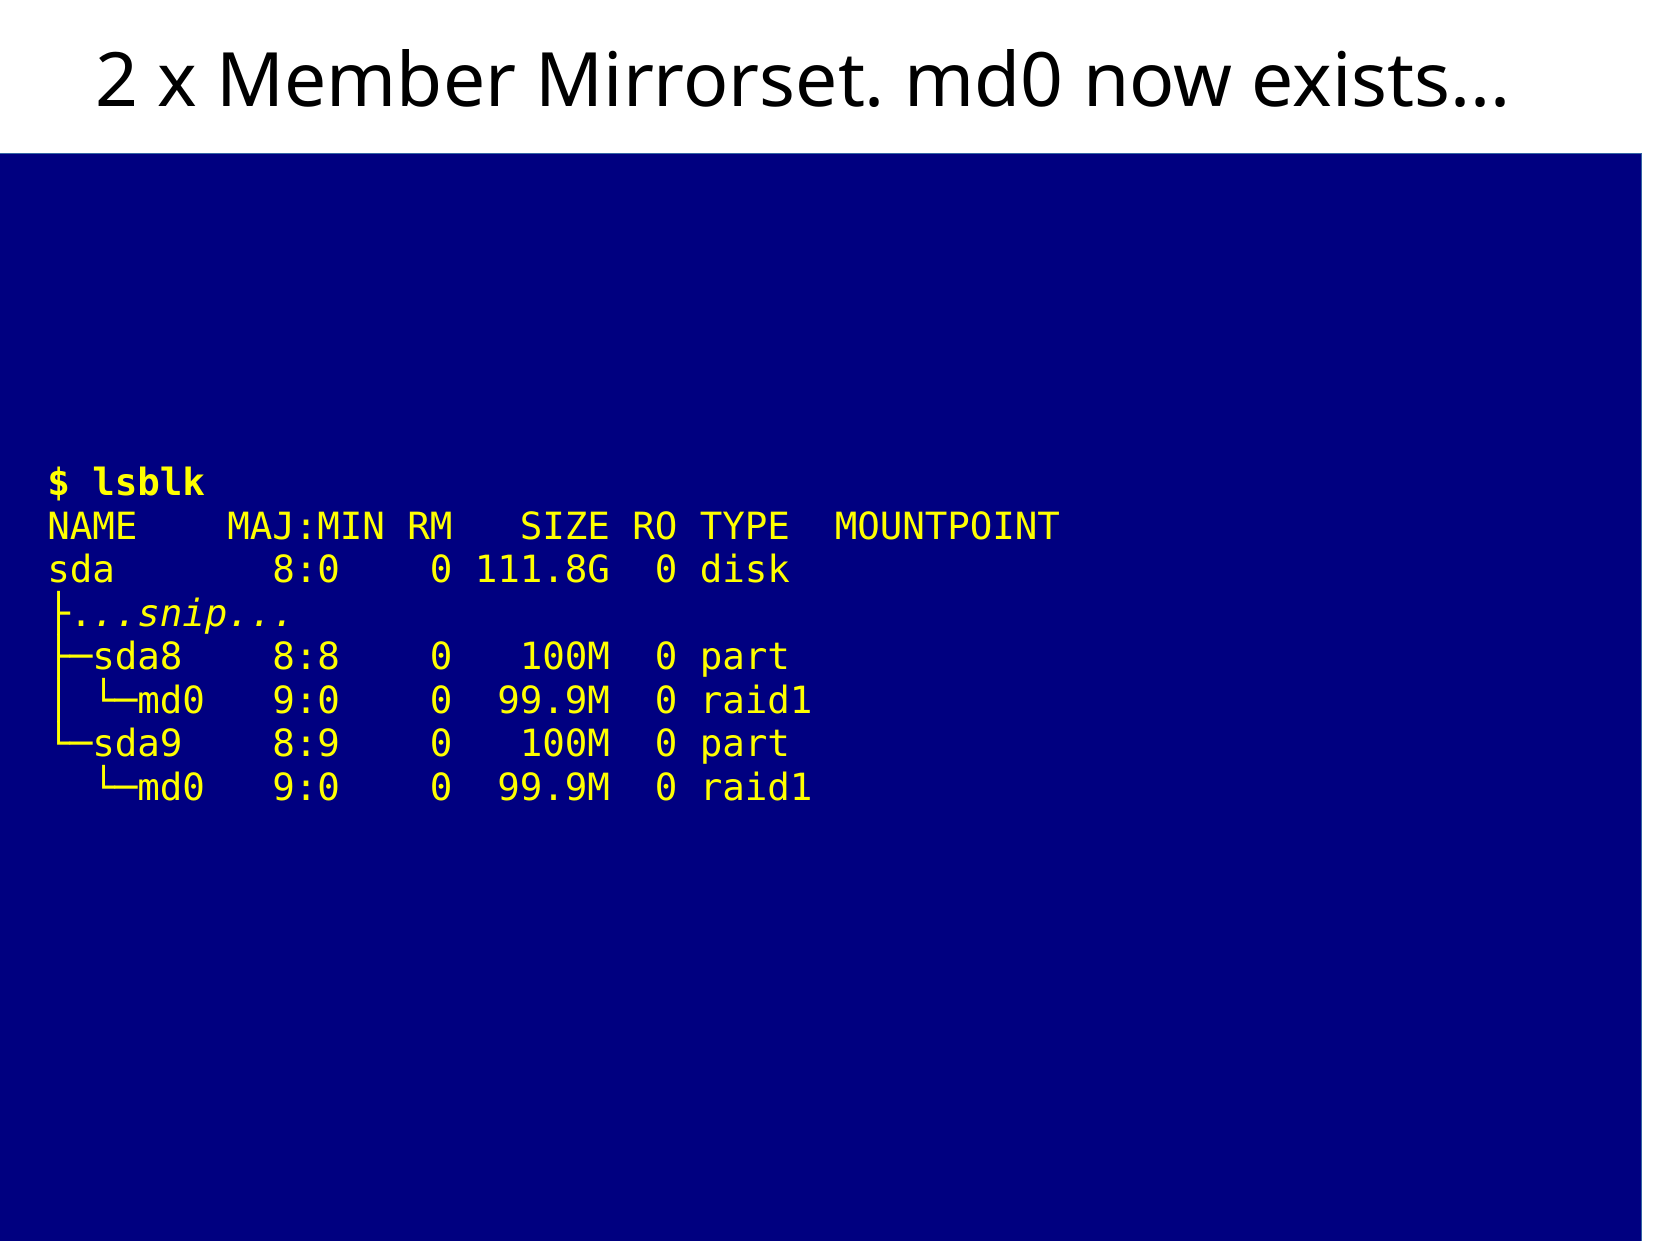

2 x Member Mirrorset. md0 now exists...
$ lsblk
NAME MAJ:MIN RM SIZE RO TYPE MOUNTPOINT
sda 8:0 0 111.8G 0 disk
├...snip...
├─sda8 8:8 0 100M 0 part
│ └─md0 9:0 0 99.9M 0 raid1
└─sda9 8:9 0 100M 0 part
 └─md0 9:0 0 99.9M 0 raid1
# lsusb